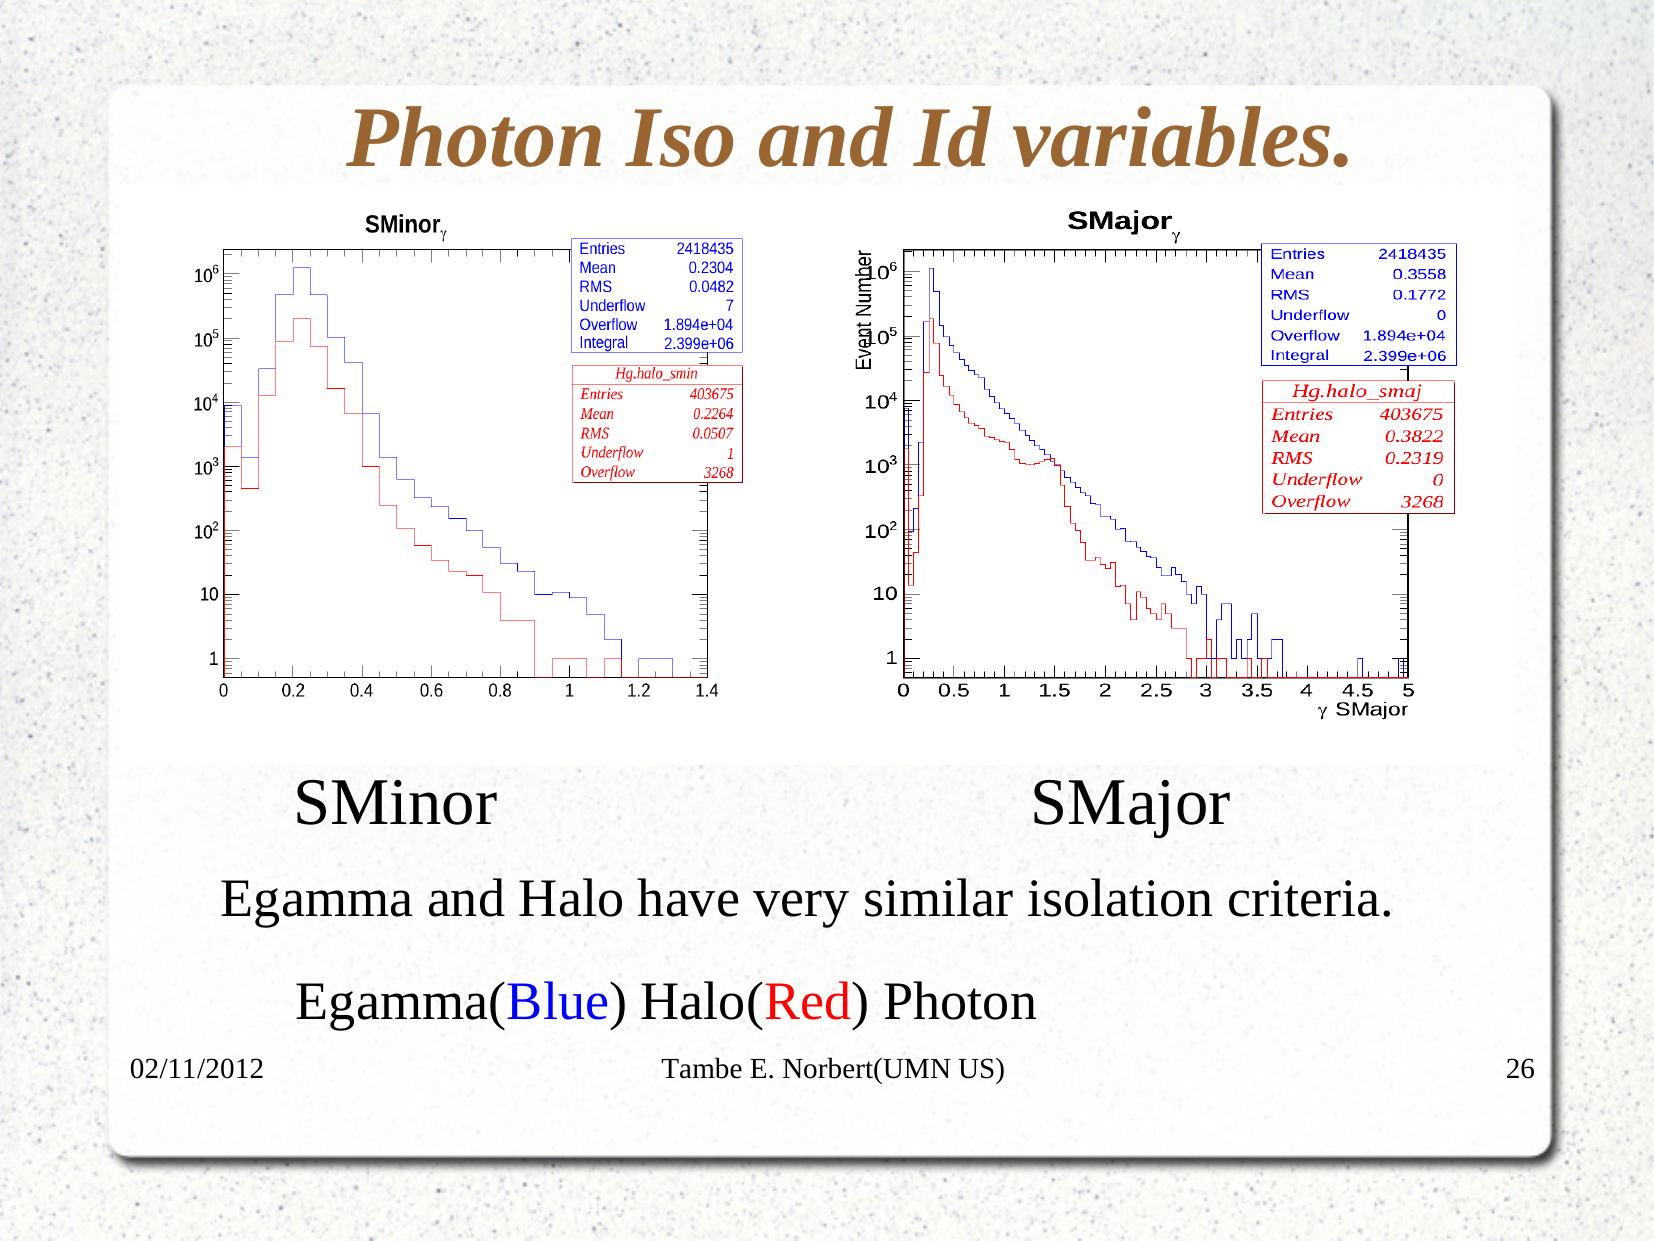

# Photon Iso and Id variables.
SMinor
SMajor
Egamma and Halo have very similar isolation criteria.
Egamma(Blue) Halo(Red) Photon
02/11/2012
Tambe E. Norbert(UMN US)
26